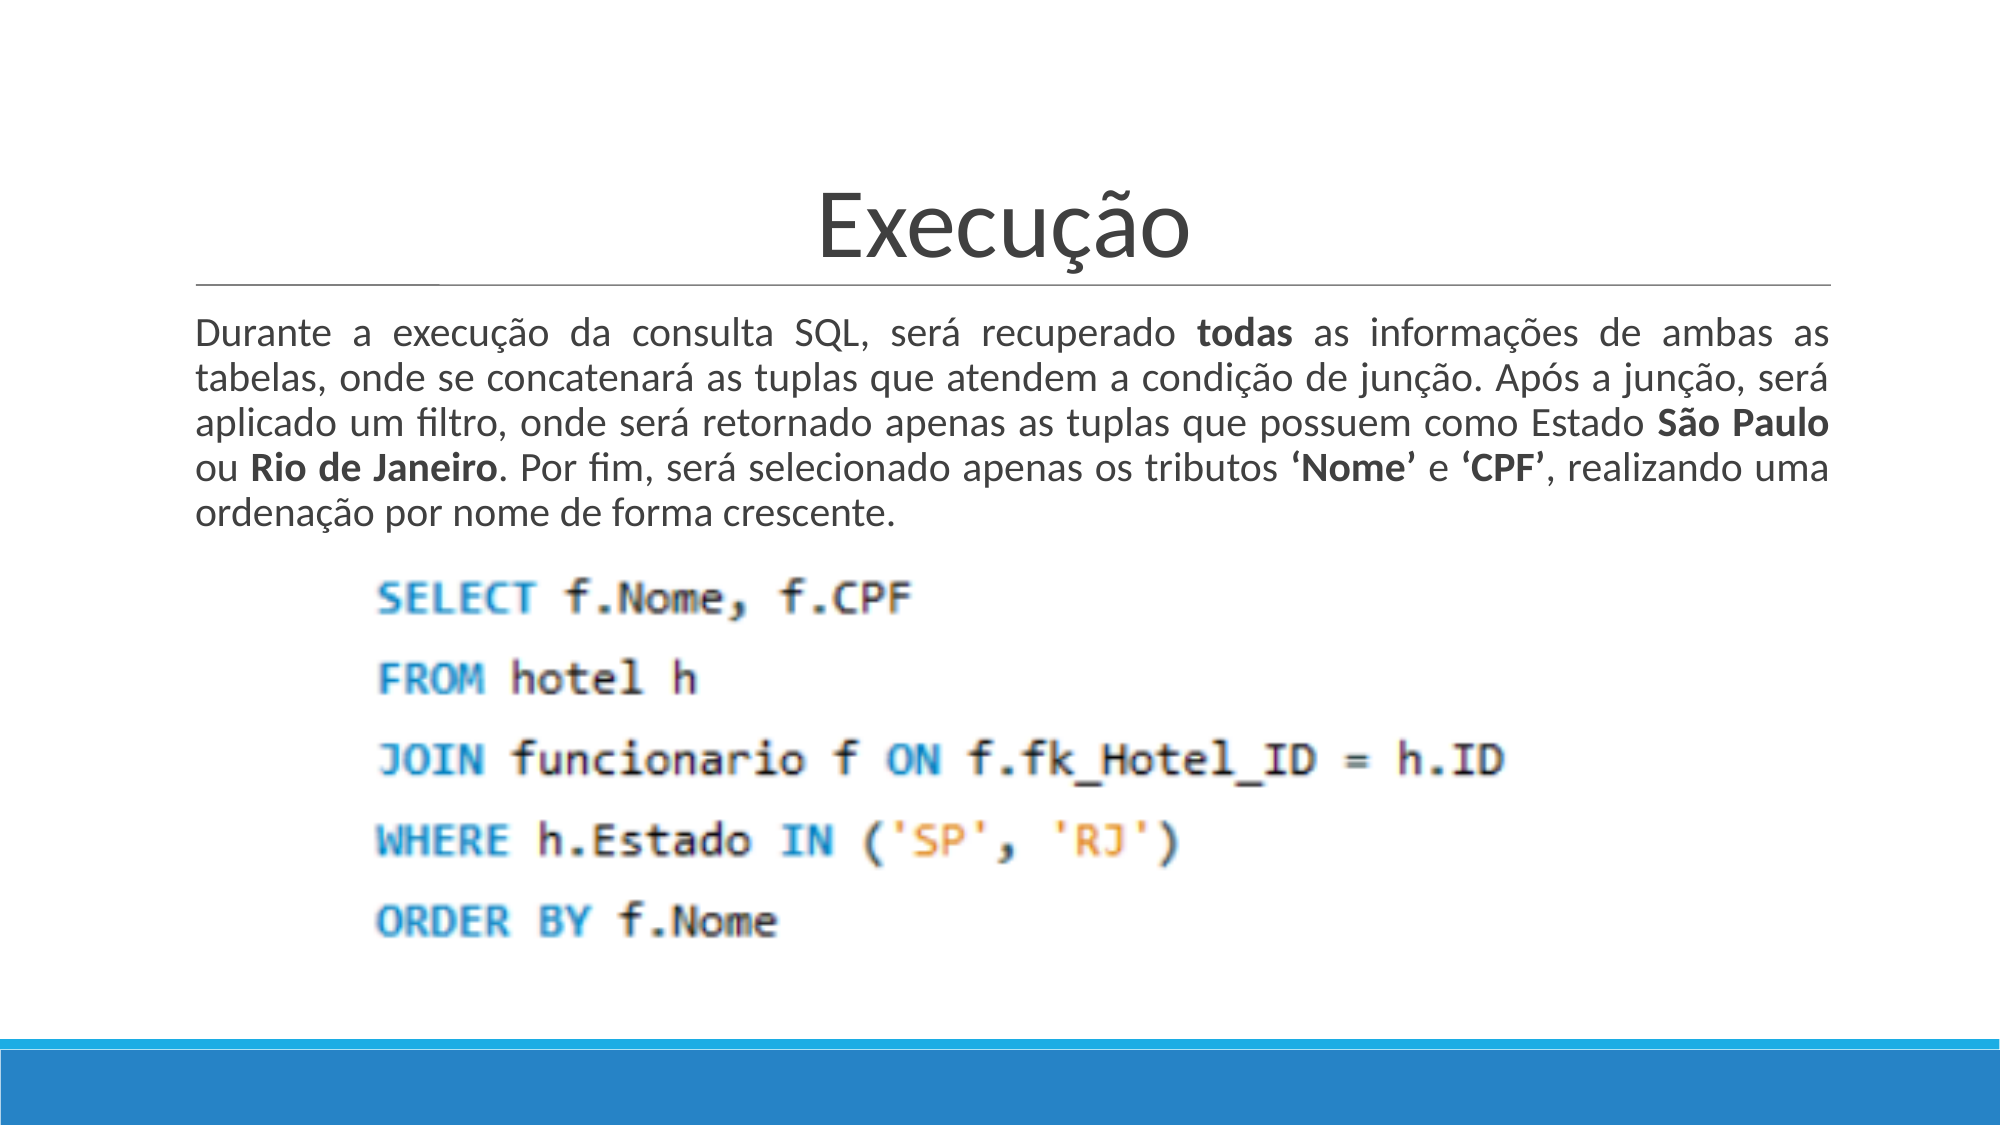

Execução
Durante a execução da consulta SQL, será recuperado todas as informações de ambas as tabelas, onde se concatenará as tuplas que atendem a condição de junção. Após a junção, será aplicado um filtro, onde será retornado apenas as tuplas que possuem como Estado São Paulo ou Rio de Janeiro. Por fim, será selecionado apenas os tributos ‘Nome’ e ‘CPF’, realizando uma ordenação por nome de forma crescente.